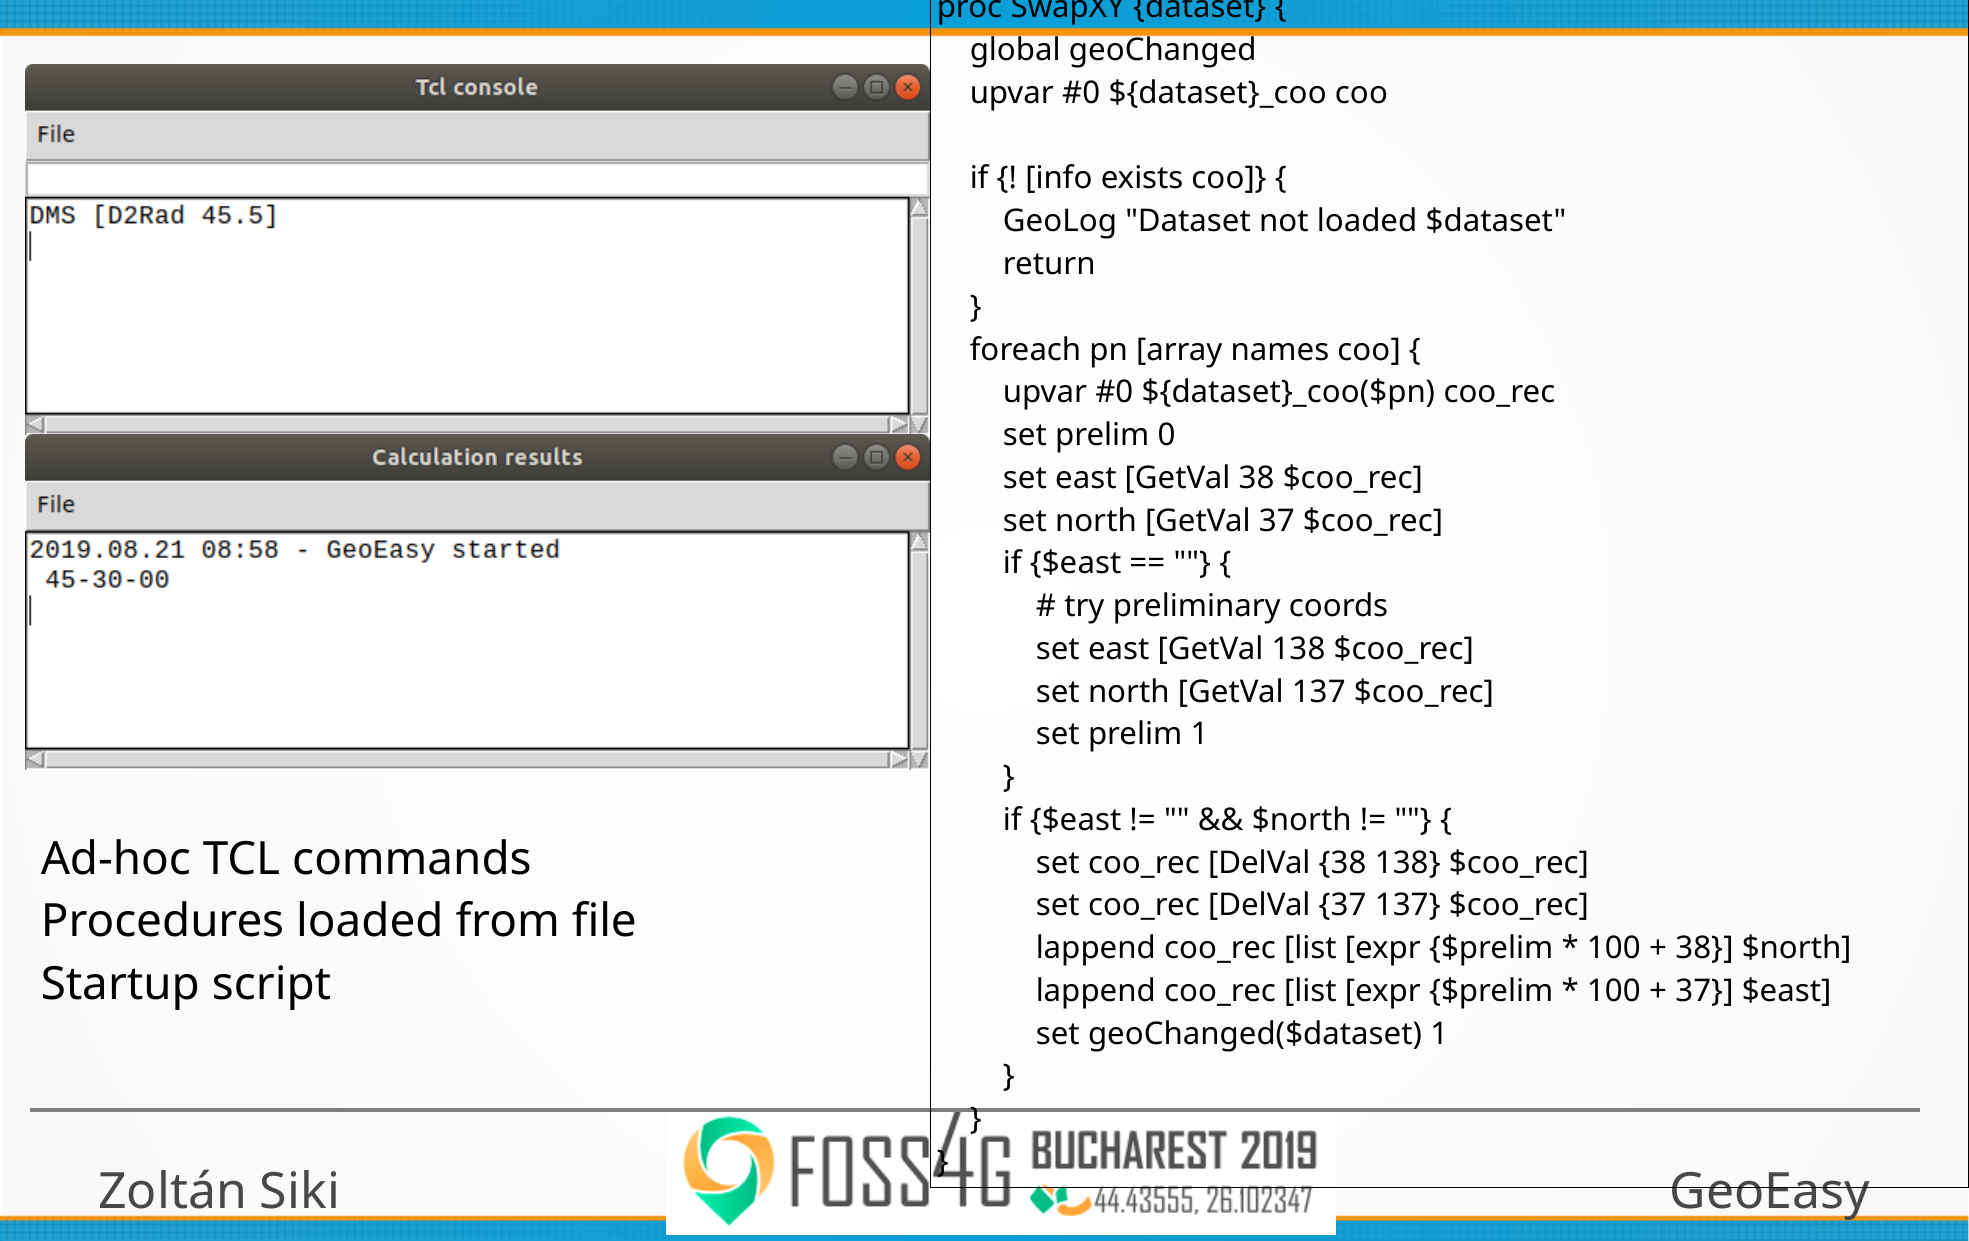

# GeoEasy utility to swap horizontal coordinates
proc SwapXY {dataset} {
 global geoChanged
 upvar #0 ${dataset}_coo coo
 if {! [info exists coo]} {
 GeoLog "Dataset not loaded $dataset"
 return
 }
 foreach pn [array names coo] {
 upvar #0 ${dataset}_coo($pn) coo_rec
 set prelim 0
 set east [GetVal 38 $coo_rec]
 set north [GetVal 37 $coo_rec]
 if {$east == ""} {
 # try preliminary coords
 set east [GetVal 138 $coo_rec]
 set north [GetVal 137 $coo_rec]
 set prelim 1
 }
 if {$east != "" && $north != ""} {
 set coo_rec [DelVal {38 138} $coo_rec]
 set coo_rec [DelVal {37 137} $coo_rec]
 lappend coo_rec [list [expr {$prelim * 100 + 38}] $north]
 lappend coo_rec [list [expr {$prelim * 100 + 37}] $east]
 set geoChanged($dataset) 1
 }
 }
}
Ad-hoc TCL commands
Procedures loaded from file
Startup script